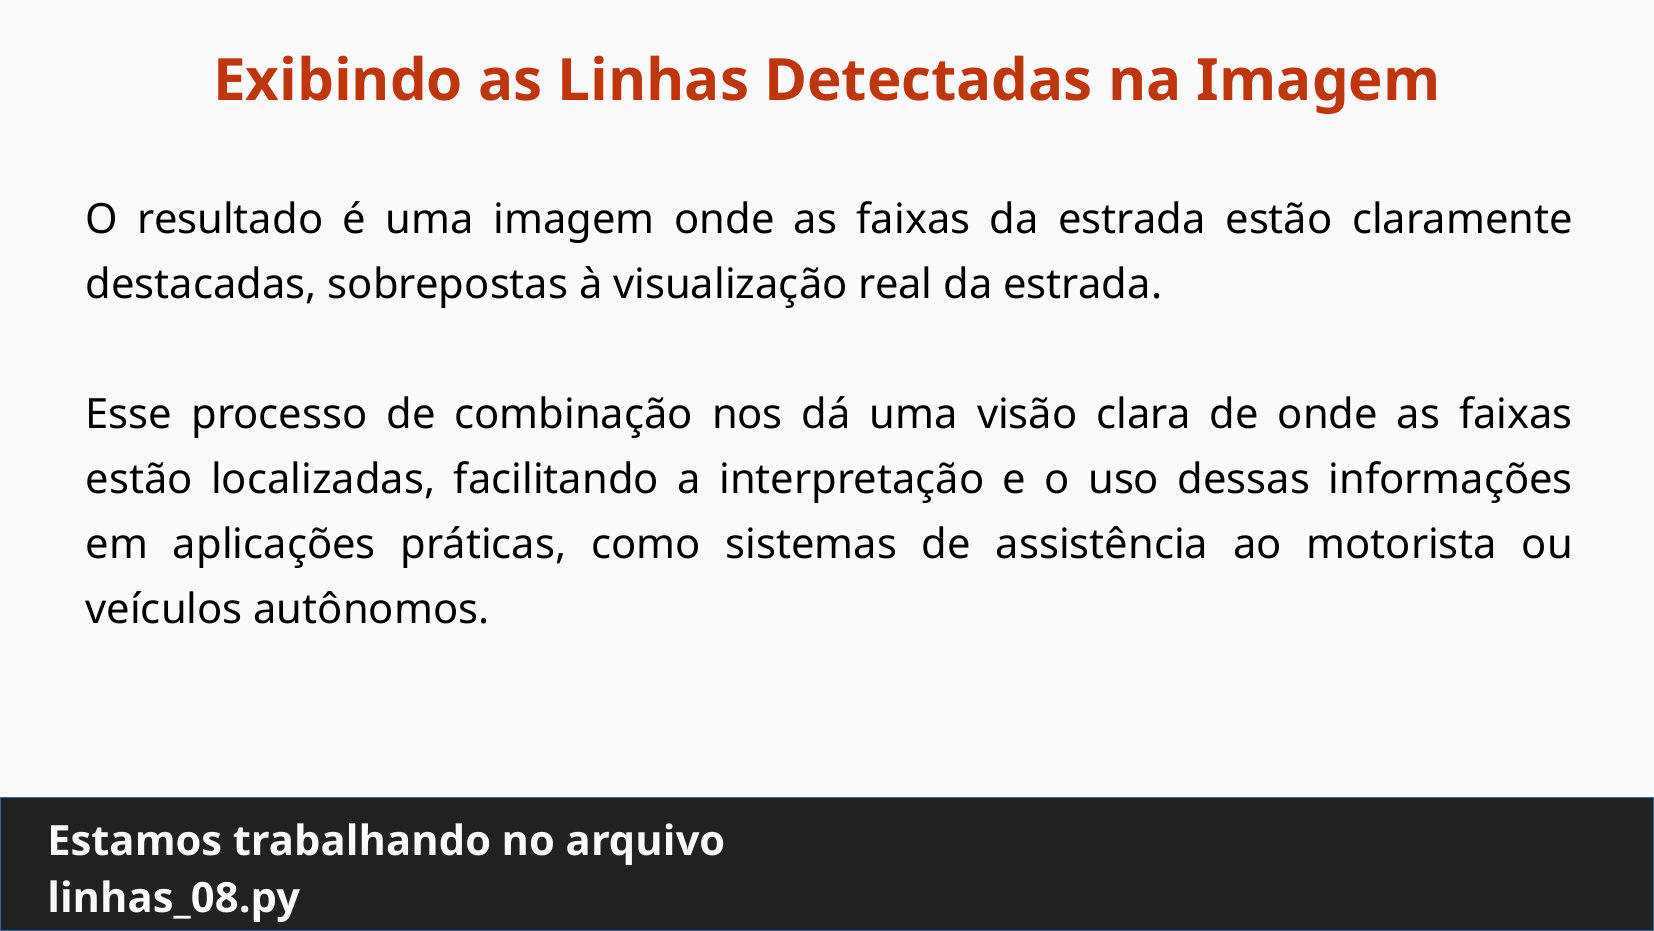

Exibindo as Linhas Detectadas na Imagem
O resultado é uma imagem onde as faixas da estrada estão claramente destacadas, sobrepostas à visualização real da estrada.
Esse processo de combinação nos dá uma visão clara de onde as faixas estão localizadas, facilitando a interpretação e o uso dessas informações em aplicações práticas, como sistemas de assistência ao motorista ou veículos autônomos.
# Estamos trabalhando no arquivo linhas_08.py